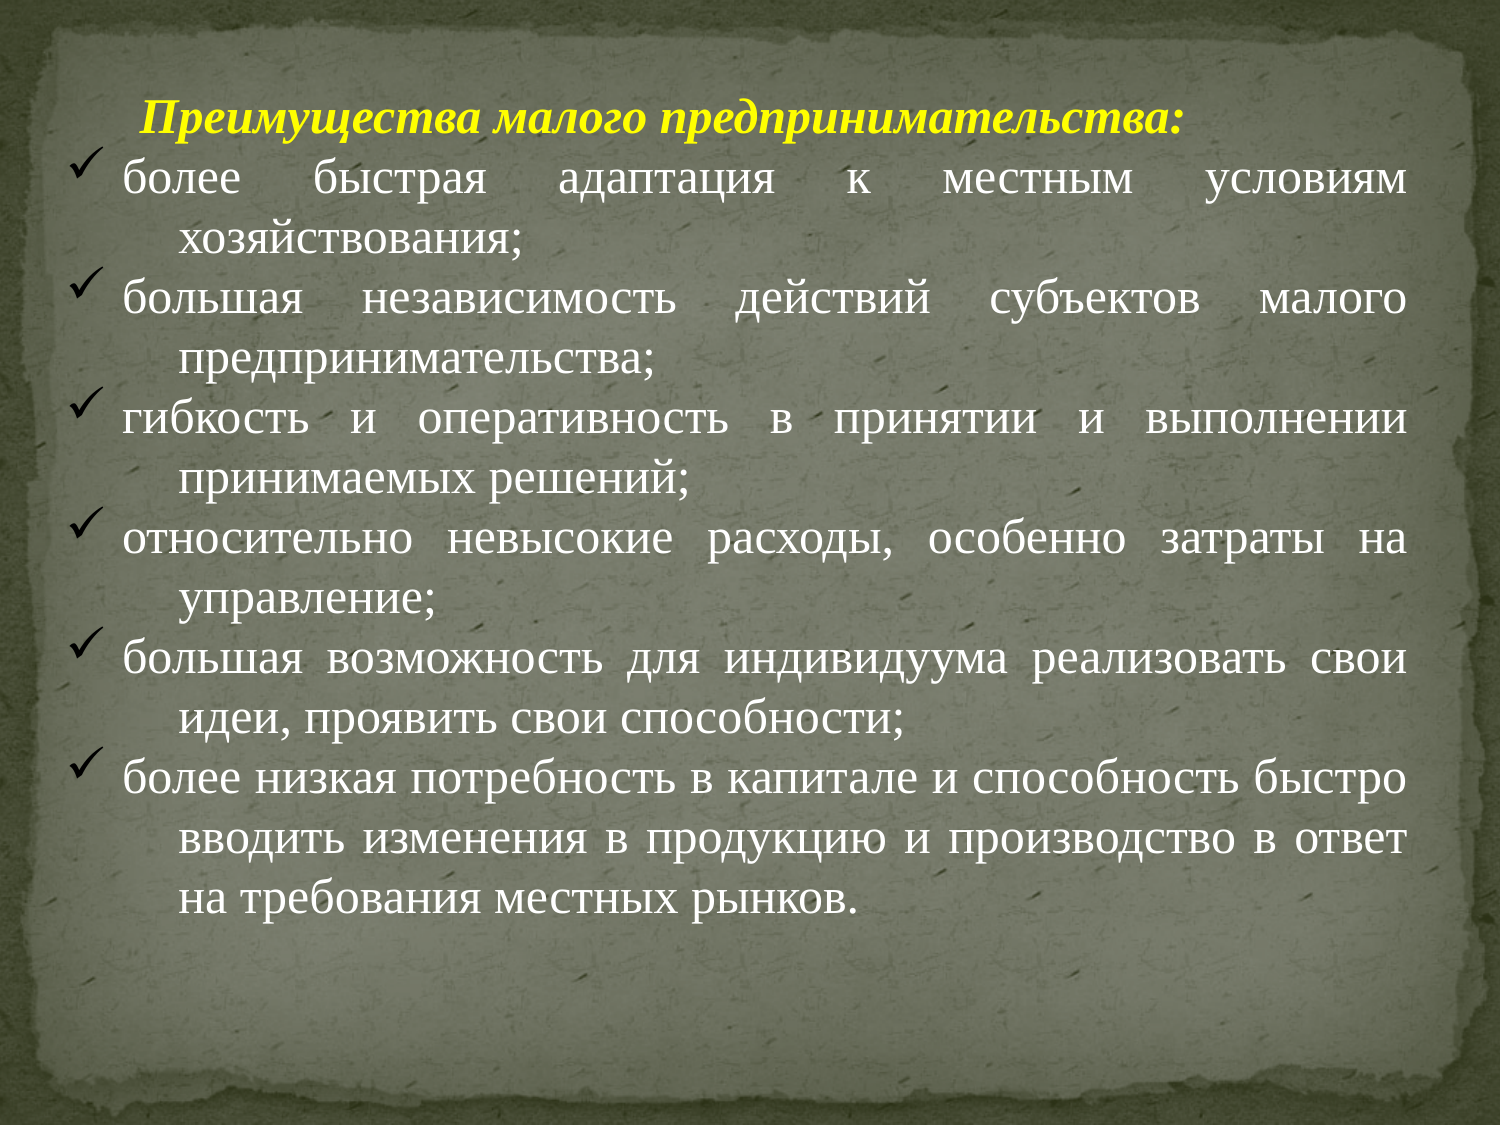

Преимущества малого предпринимательства:
более быстрая адаптация к местным условиям хозяйствования;
большая независимость действий субъектов малого предпринимательства;
гибкость и оперативность в принятии и выполнении принимаемых решений;
относительно невысокие расходы, особенно затраты на управление;
большая возможность для индивидуума реализовать свои идеи, проявить свои способности;
более низкая потребность в капитале и способность быстро вводить изменения в продукцию и производство в ответ на требования местных рынков.